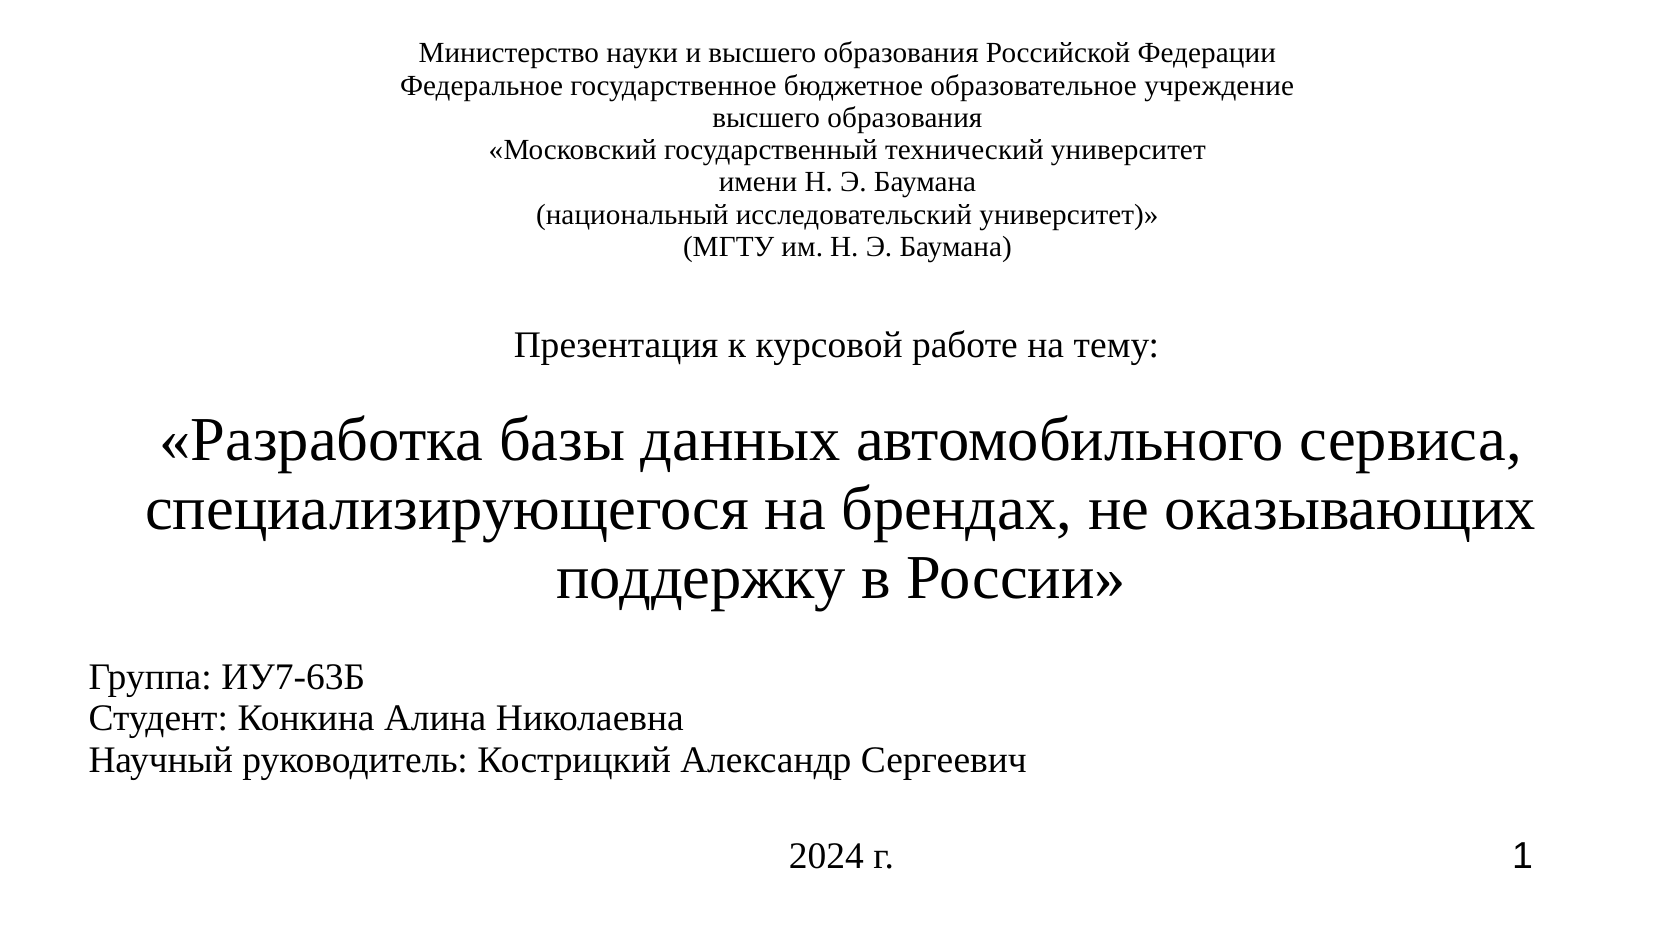

Министерство науки и высшего образования Российской Федерации
Федеральное государственное бюджетное образовательное учреждение
высшего образования
«Московский государственный технический университет
имени Н. Э. Баумана
(национальный исследовательский университет)»
(МГТУ им. Н. Э. Баумана)
Презентация к курсовой работе на тему:
# «Разработка базы данных автомобильного сервиса, специализирующегося на брендах, не оказывающих поддержку в России»
Группа: ИУ7-63Б
Студент: Конкина Алина Николаевна
Научный руководитель: Кострицкий Александр Сергеевич
2024 г.